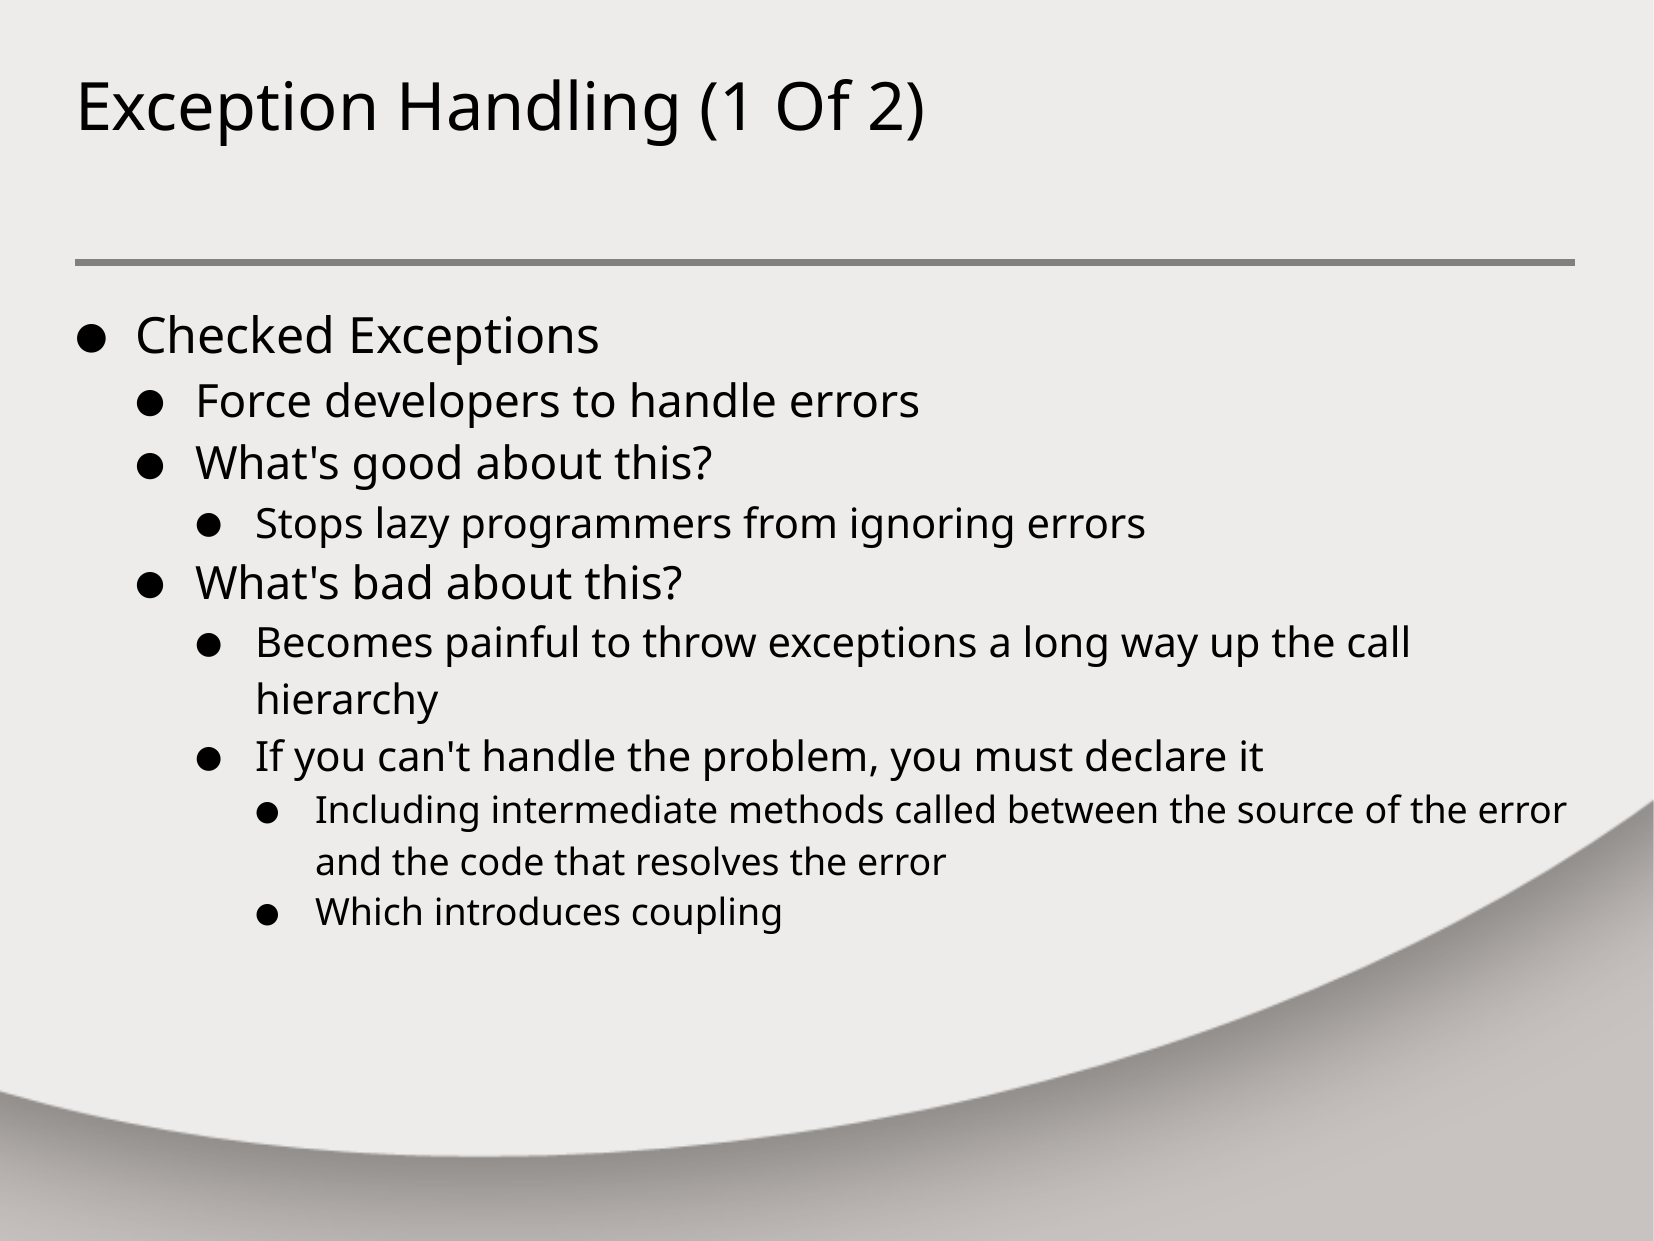

# Exception Handling (1 Of 2)
Checked Exceptions
Force developers to handle errors
What's good about this?
Stops lazy programmers from ignoring errors
What's bad about this?
Becomes painful to throw exceptions a long way up the call hierarchy
If you can't handle the problem, you must declare it
Including intermediate methods called between the source of the error and the code that resolves the error
Which introduces coupling